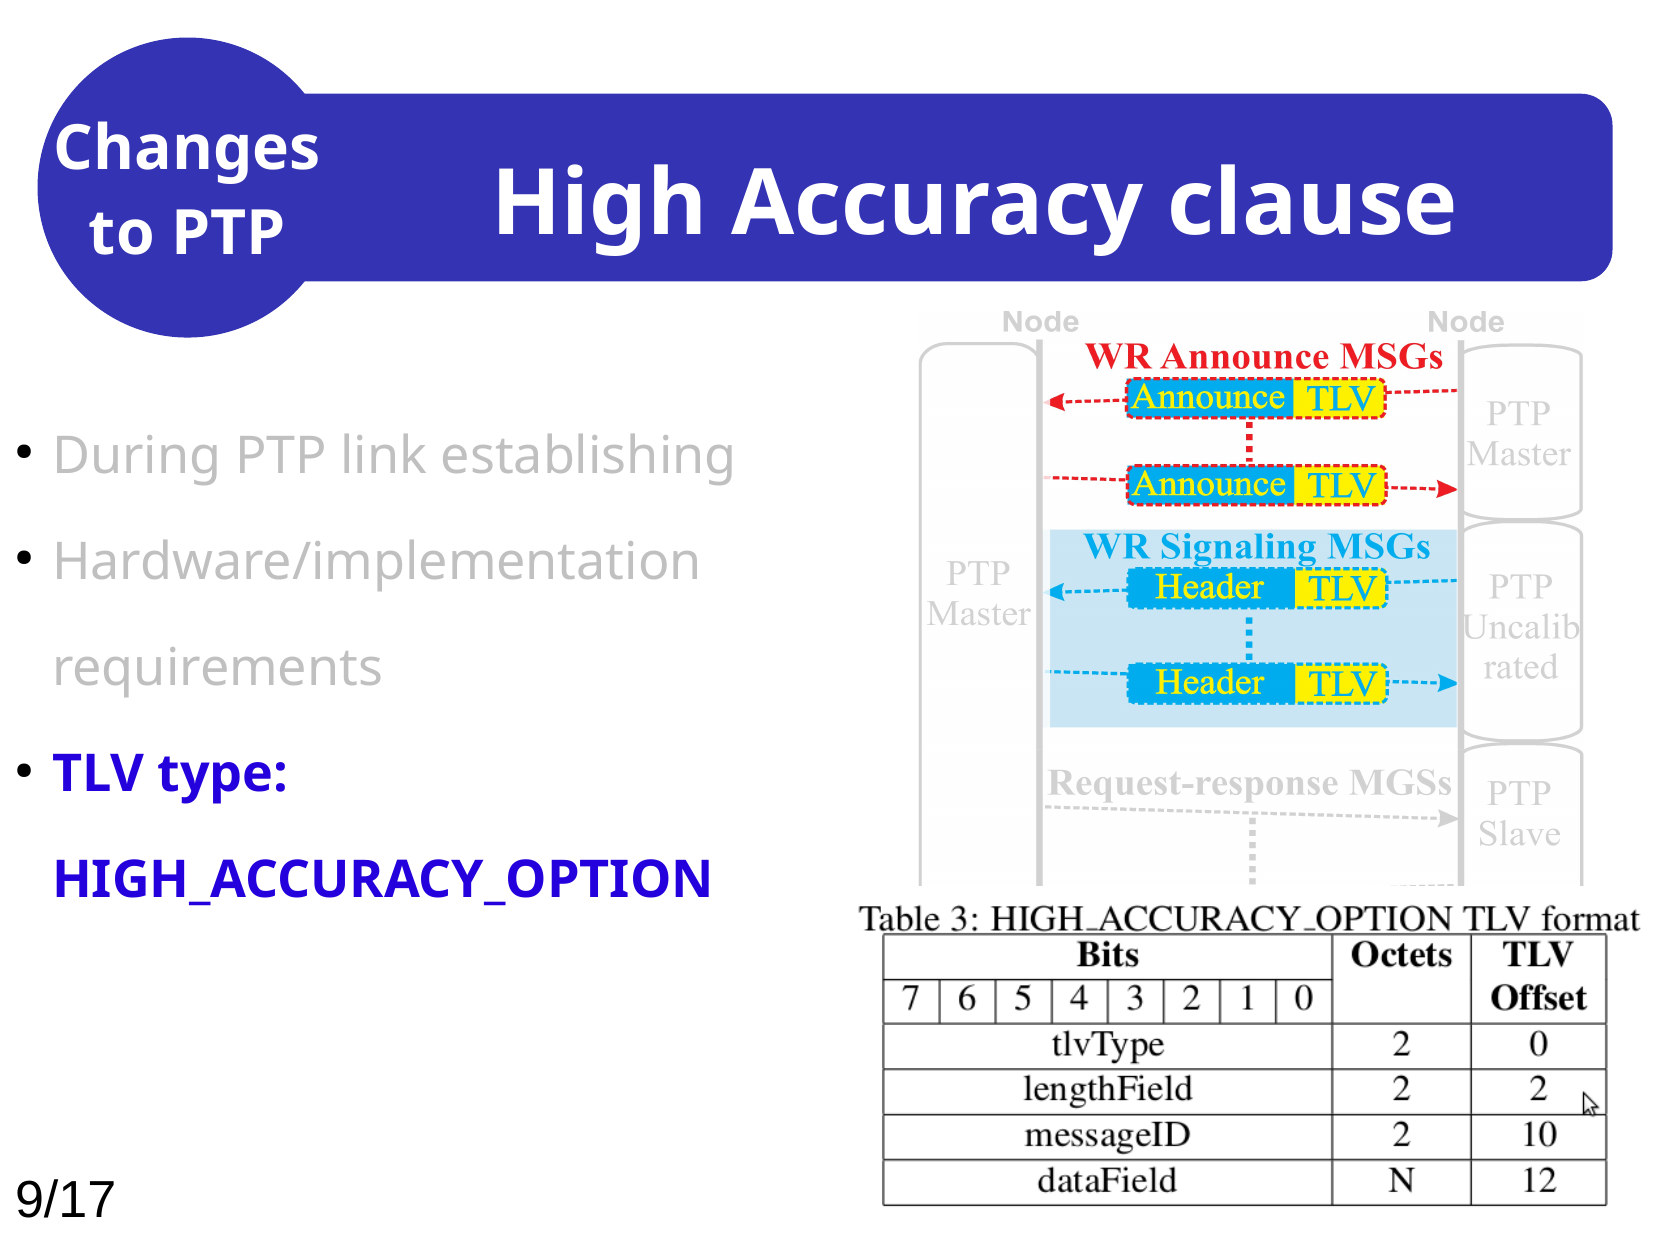

Changes
to PTP
High Accuracy clause
During PTP link establishing
Hardware/implementation requirements
TLV type:
HIGH_ACCURACY_OPTION
9/17